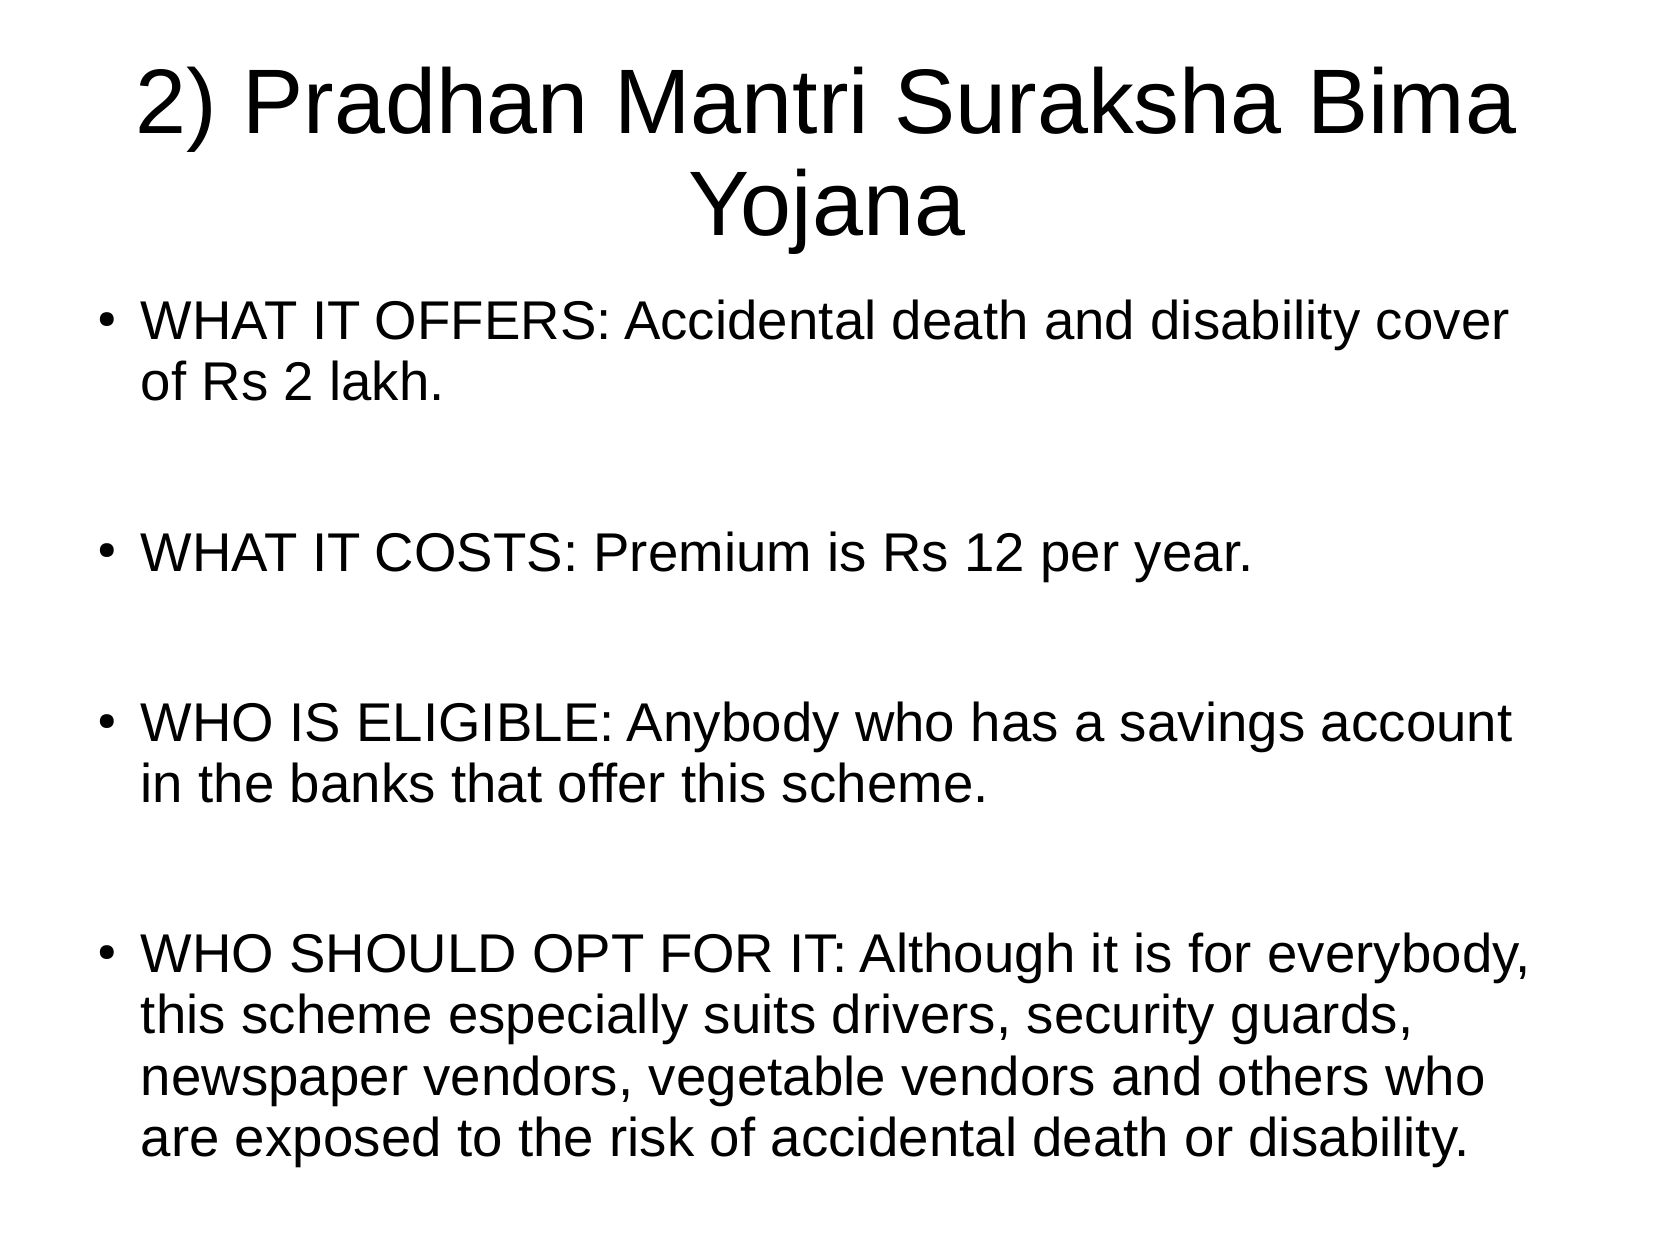

# 2) Pradhan Mantri Suraksha Bima Yojana
WHAT IT OFFERS: Accidental death and disability cover of Rs 2 lakh.
WHAT IT COSTS: Premium is Rs 12 per year.
WHO IS ELIGIBLE: Anybody who has a savings account in the banks that offer this scheme.
WHO SHOULD OPT FOR IT: Although it is for everybody, this scheme especially suits drivers, security guards, newspaper vendors, vegetable vendors and others who are exposed to the risk of accidental death or disability.